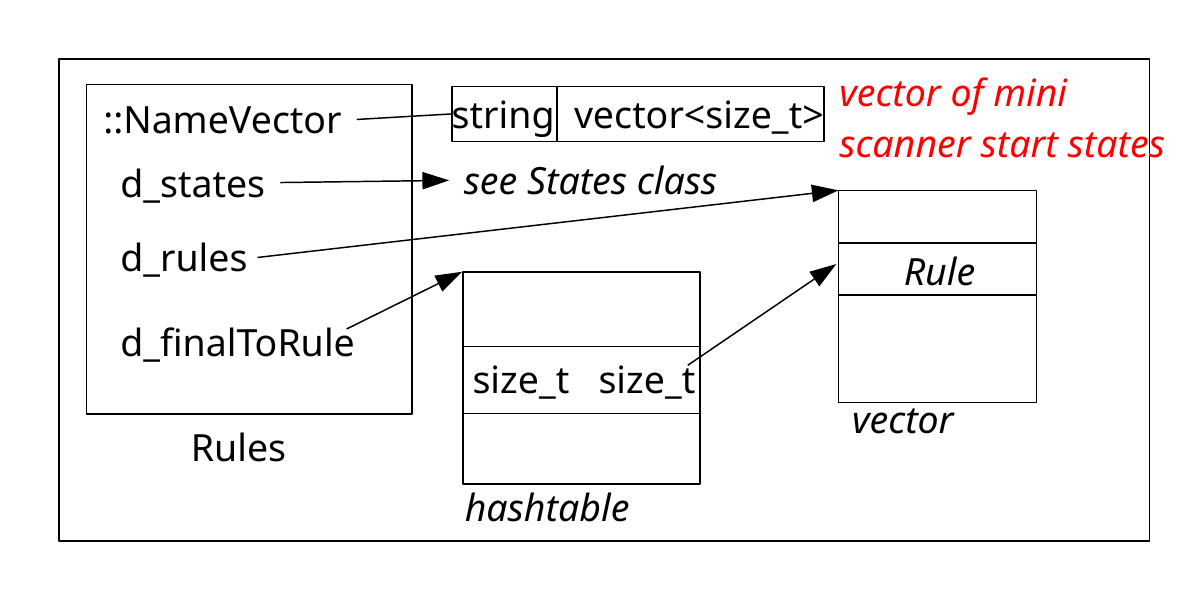

vector of mini
scanner start states
::NameVector
string vector<size_t>
see States class
d_states
d_rules
Rule
d_finalToRule
size_t size_t
vector
Rules
hashtable